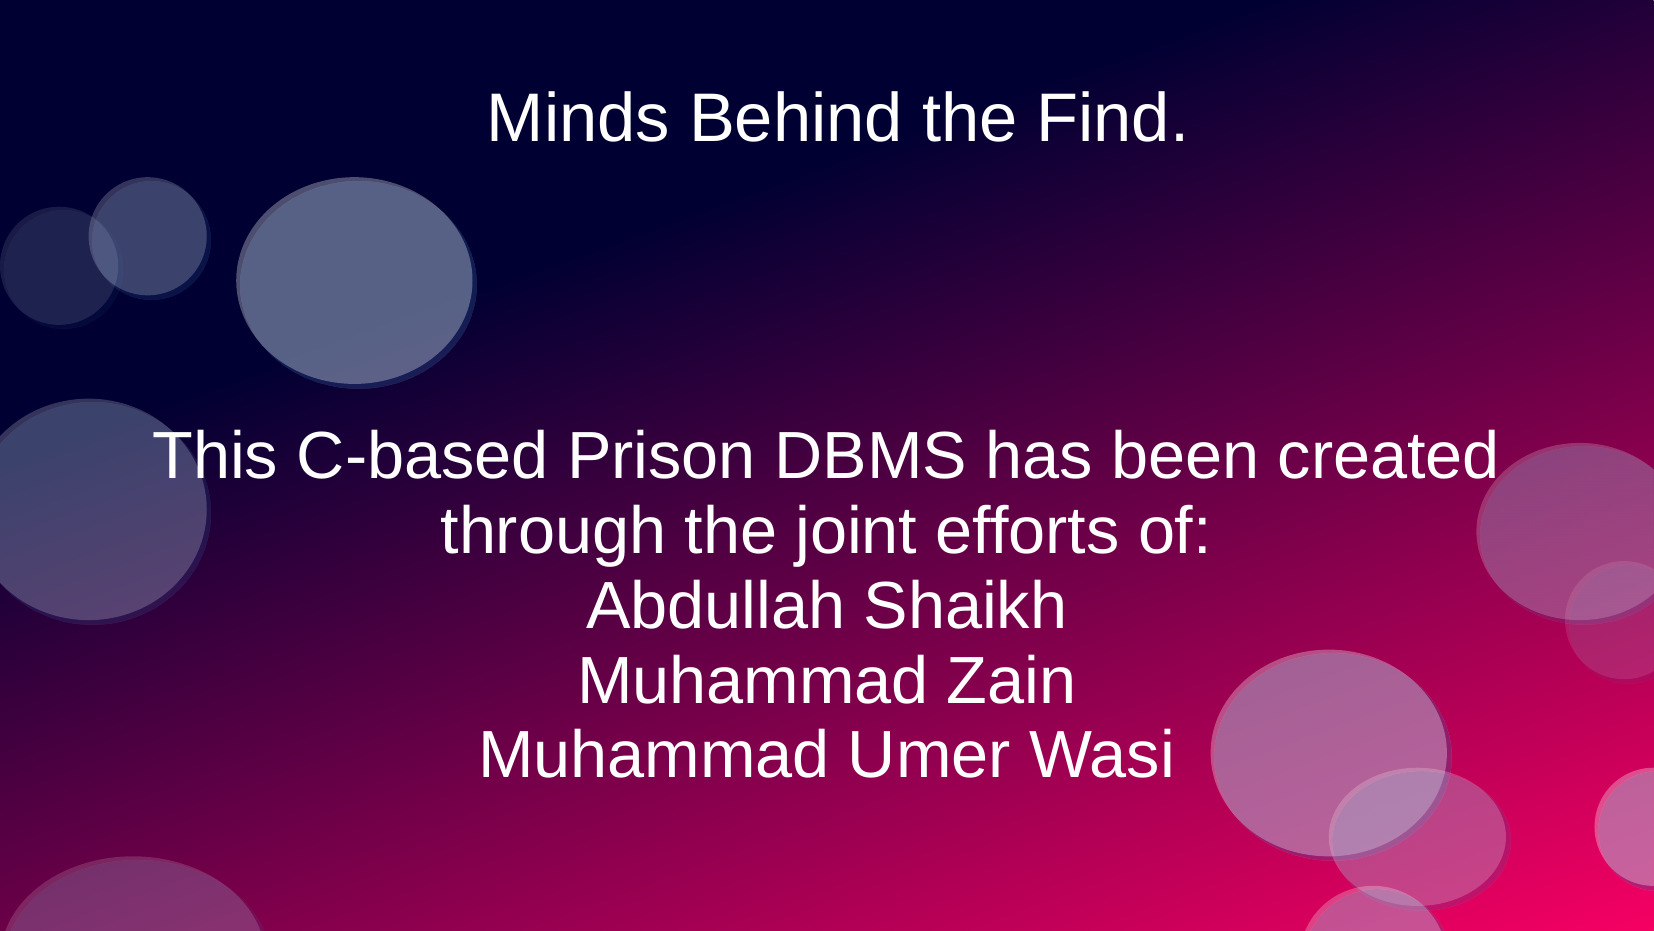

# Minds Behind the Find.
This C-based Prison DBMS has been created through the joint efforts of:
Abdullah Shaikh
Muhammad Zain
Muhammad Umer Wasi